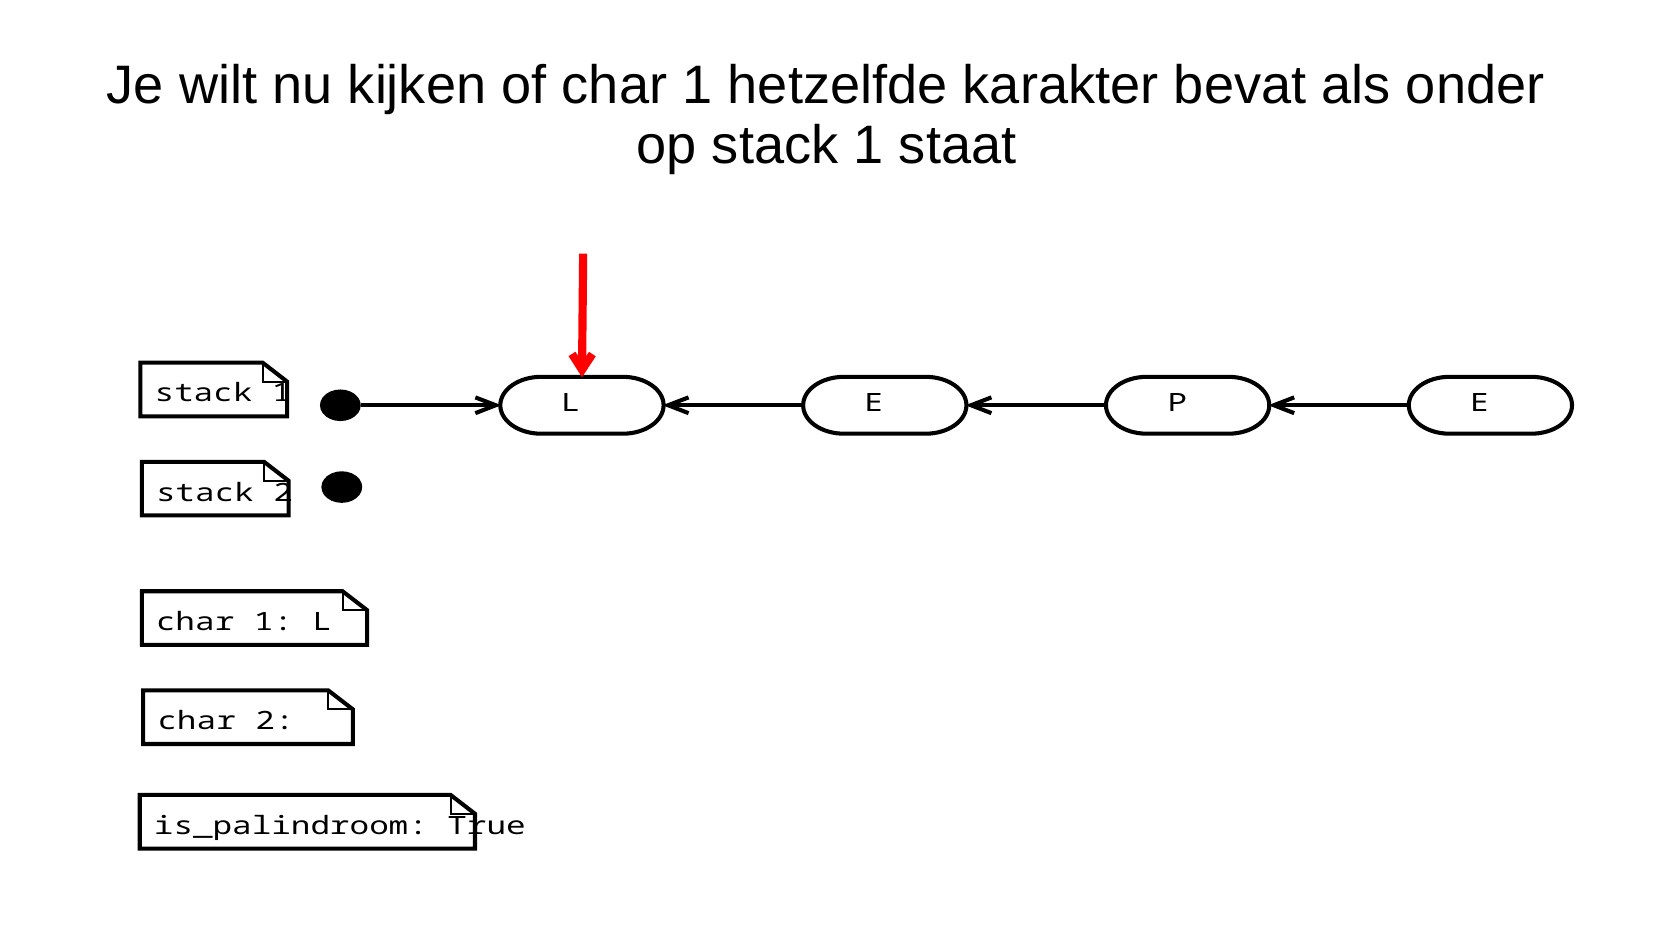

# Je wilt nu kijken of char 1 hetzelfde karakter bevat als onder op stack 1 staat